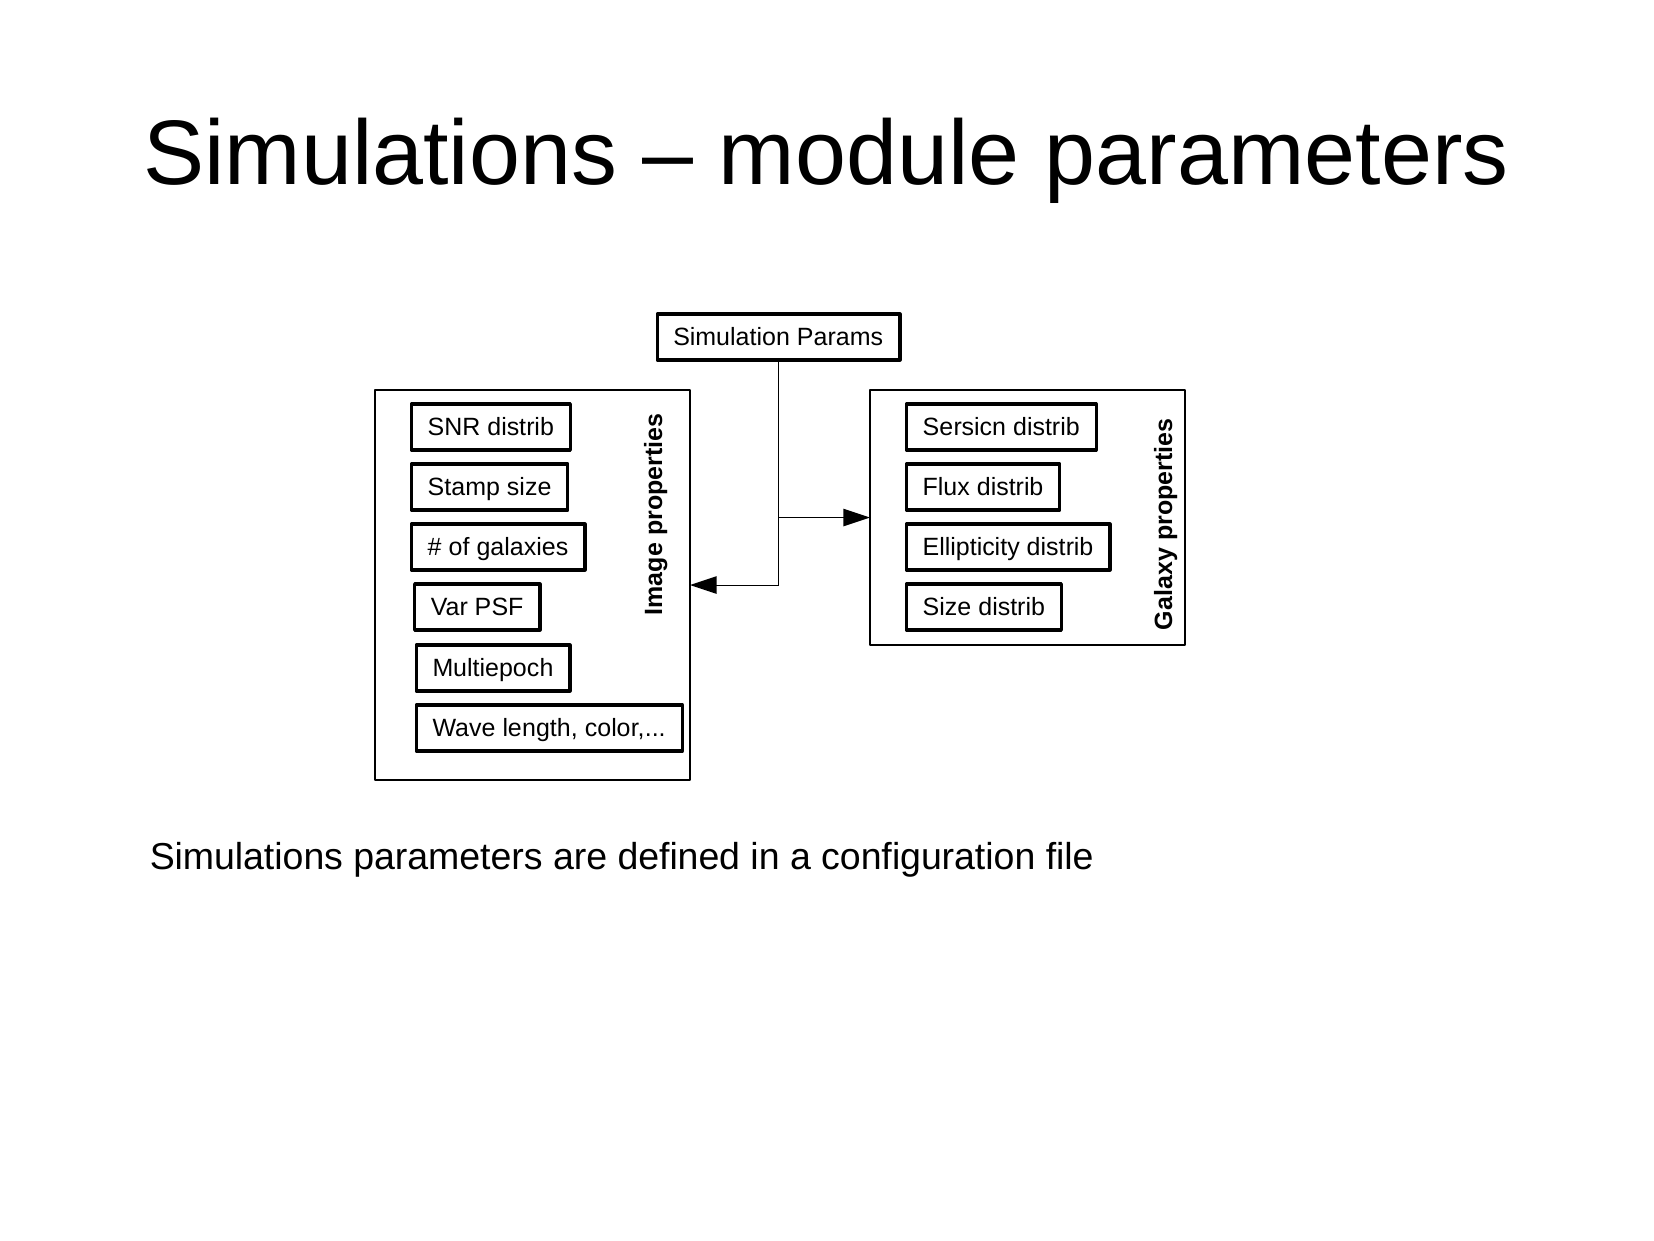

# Simulations – module parameters
Simulation Params
SNR distrib
Sersicn distrib
Stamp size
Flux distrib
Image properties
Galaxy properties
# of galaxies
Ellipticity distrib
Var PSF
Size distrib
Multiepoch
Wave length, color,...
Simulations parameters are defined in a configuration file